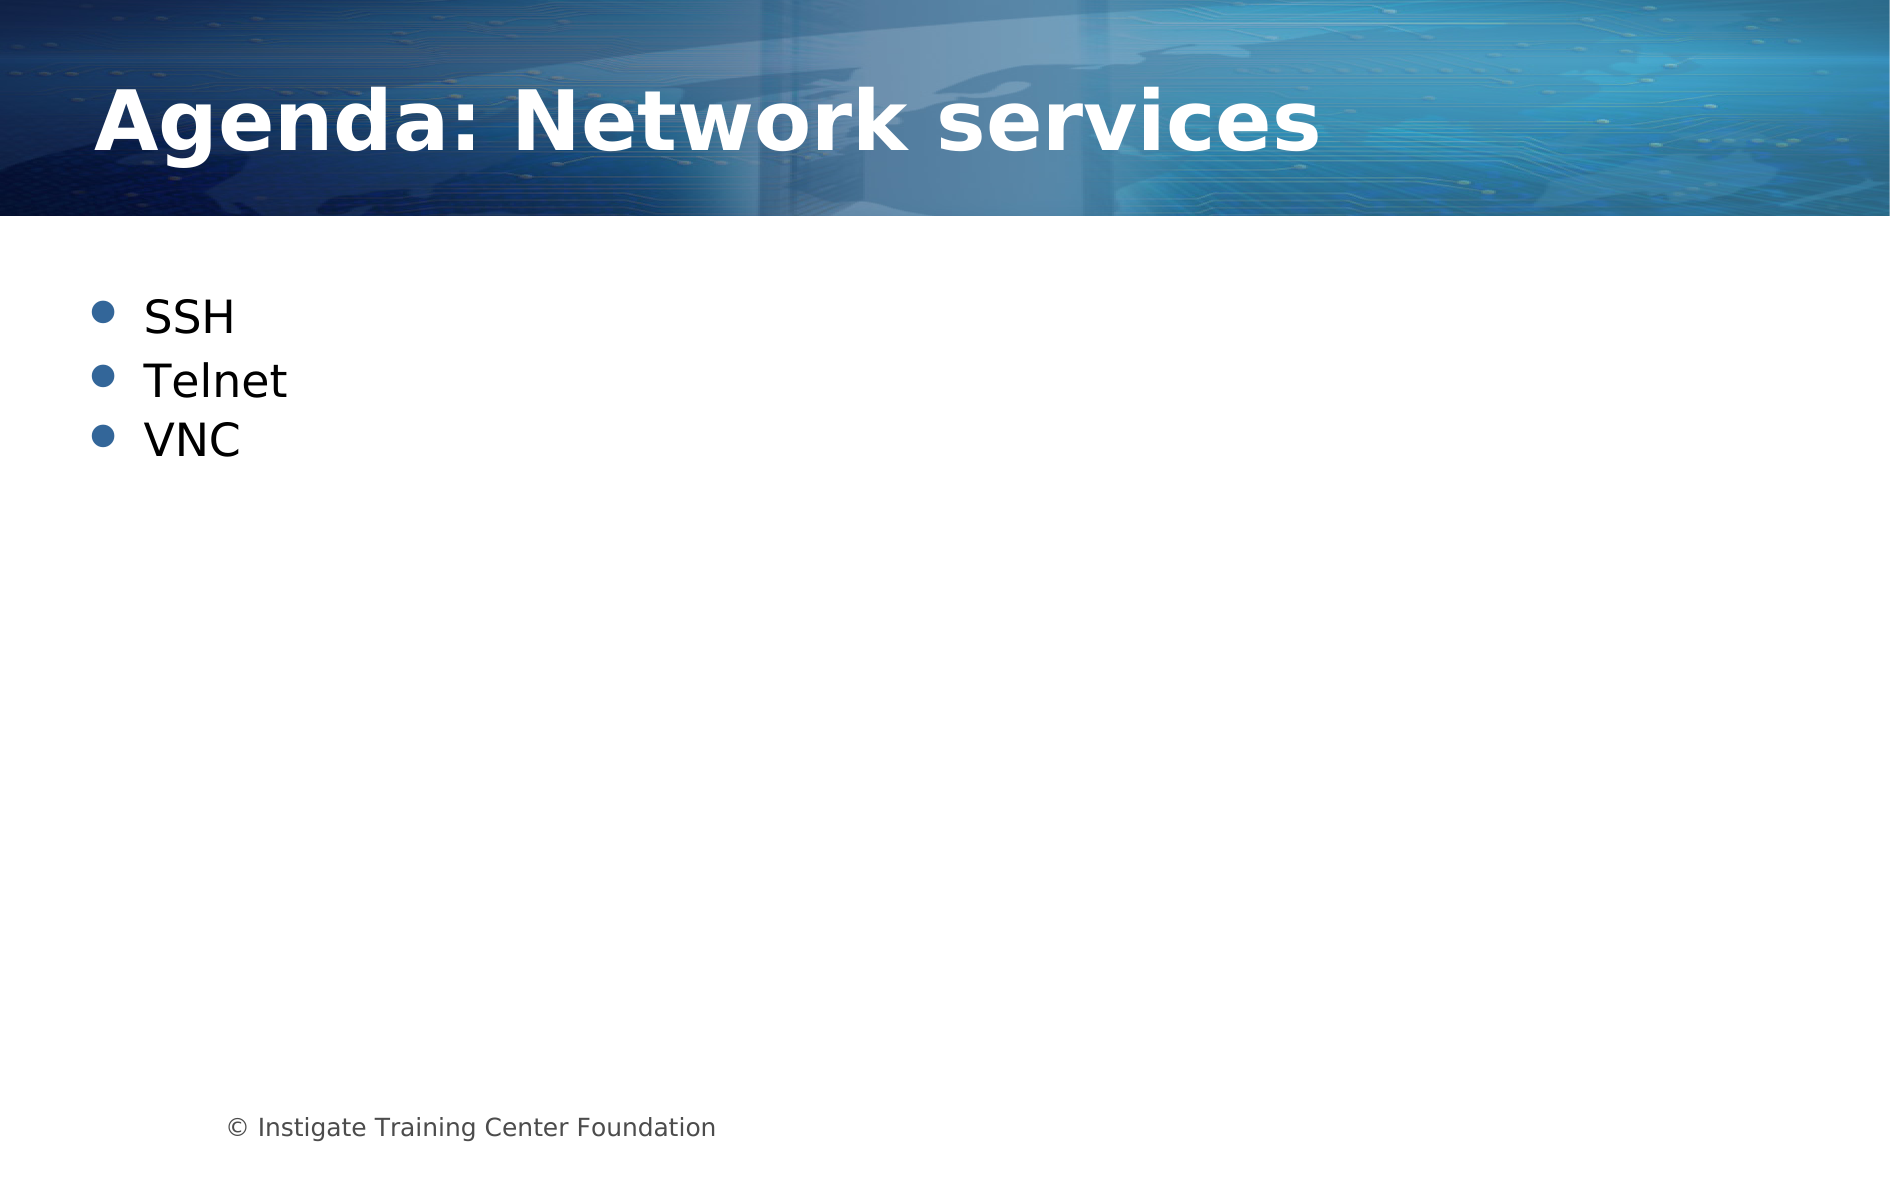

# Agenda: Network services
SSH
Telnet
VNC